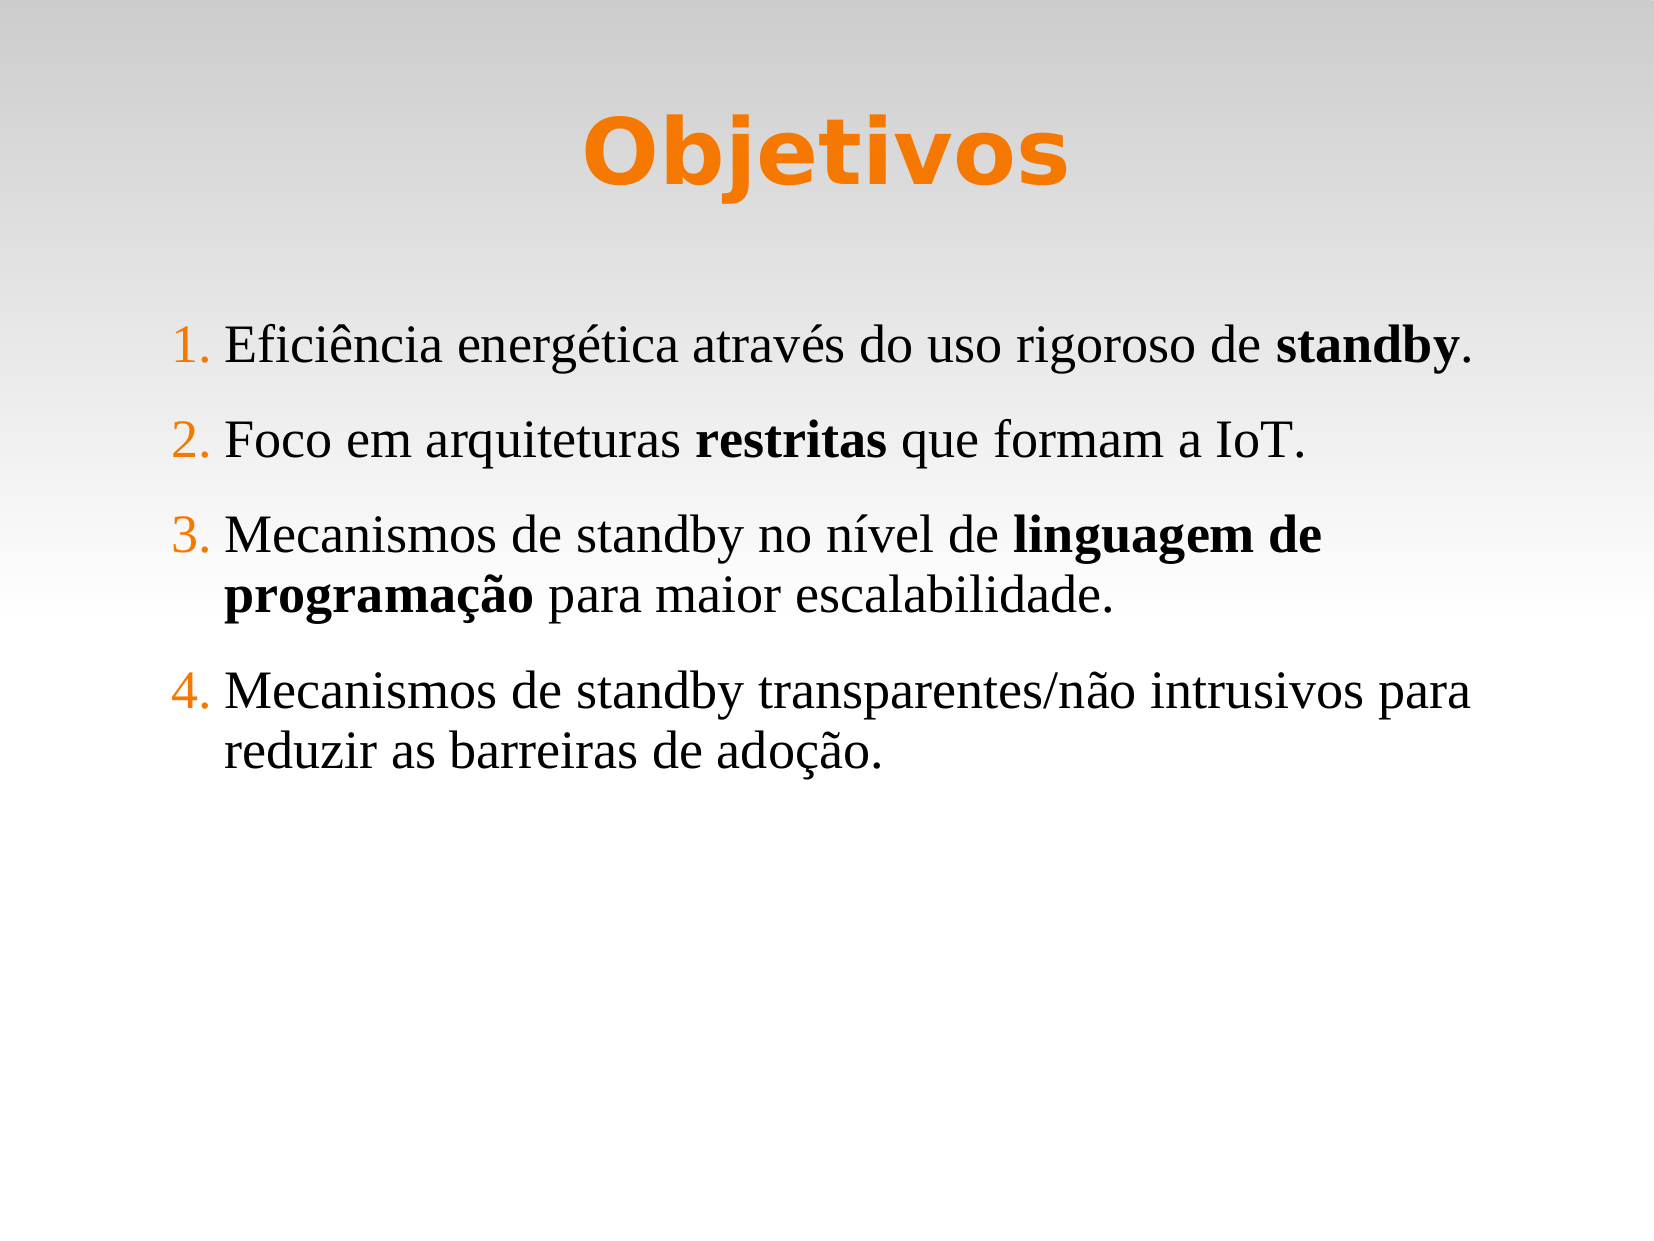

# Objetivos
Eficiência energética através do uso rigoroso de standby.
Foco em arquiteturas restritas que formam a IoT.
Mecanismos de standby no nível de linguagem de programação para maior escalabilidade.
Mecanismos de standby transparentes/não intrusivos para reduzir as barreiras de adoção.